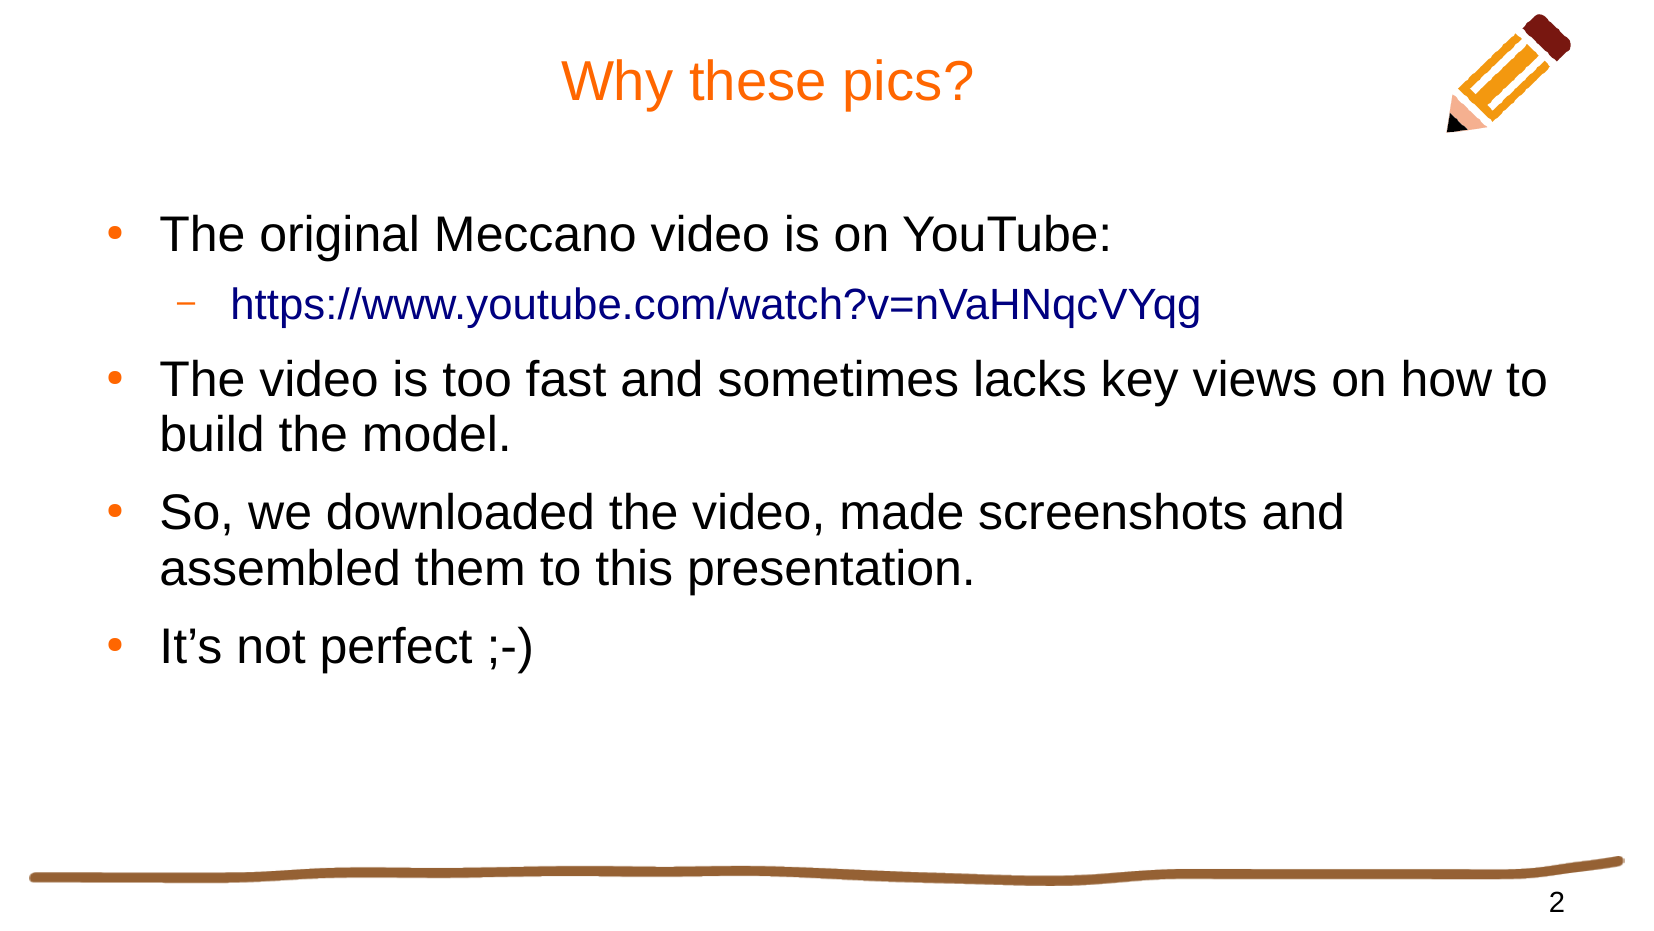

# Why these pics?
The original Meccano video is on YouTube:
https://www.youtube.com/watch?v=nVaHNqcVYqg
The video is too fast and sometimes lacks key views on how to build the model.
So, we downloaded the video, made screenshots and assembled them to this presentation.
It’s not perfect ;-)
2